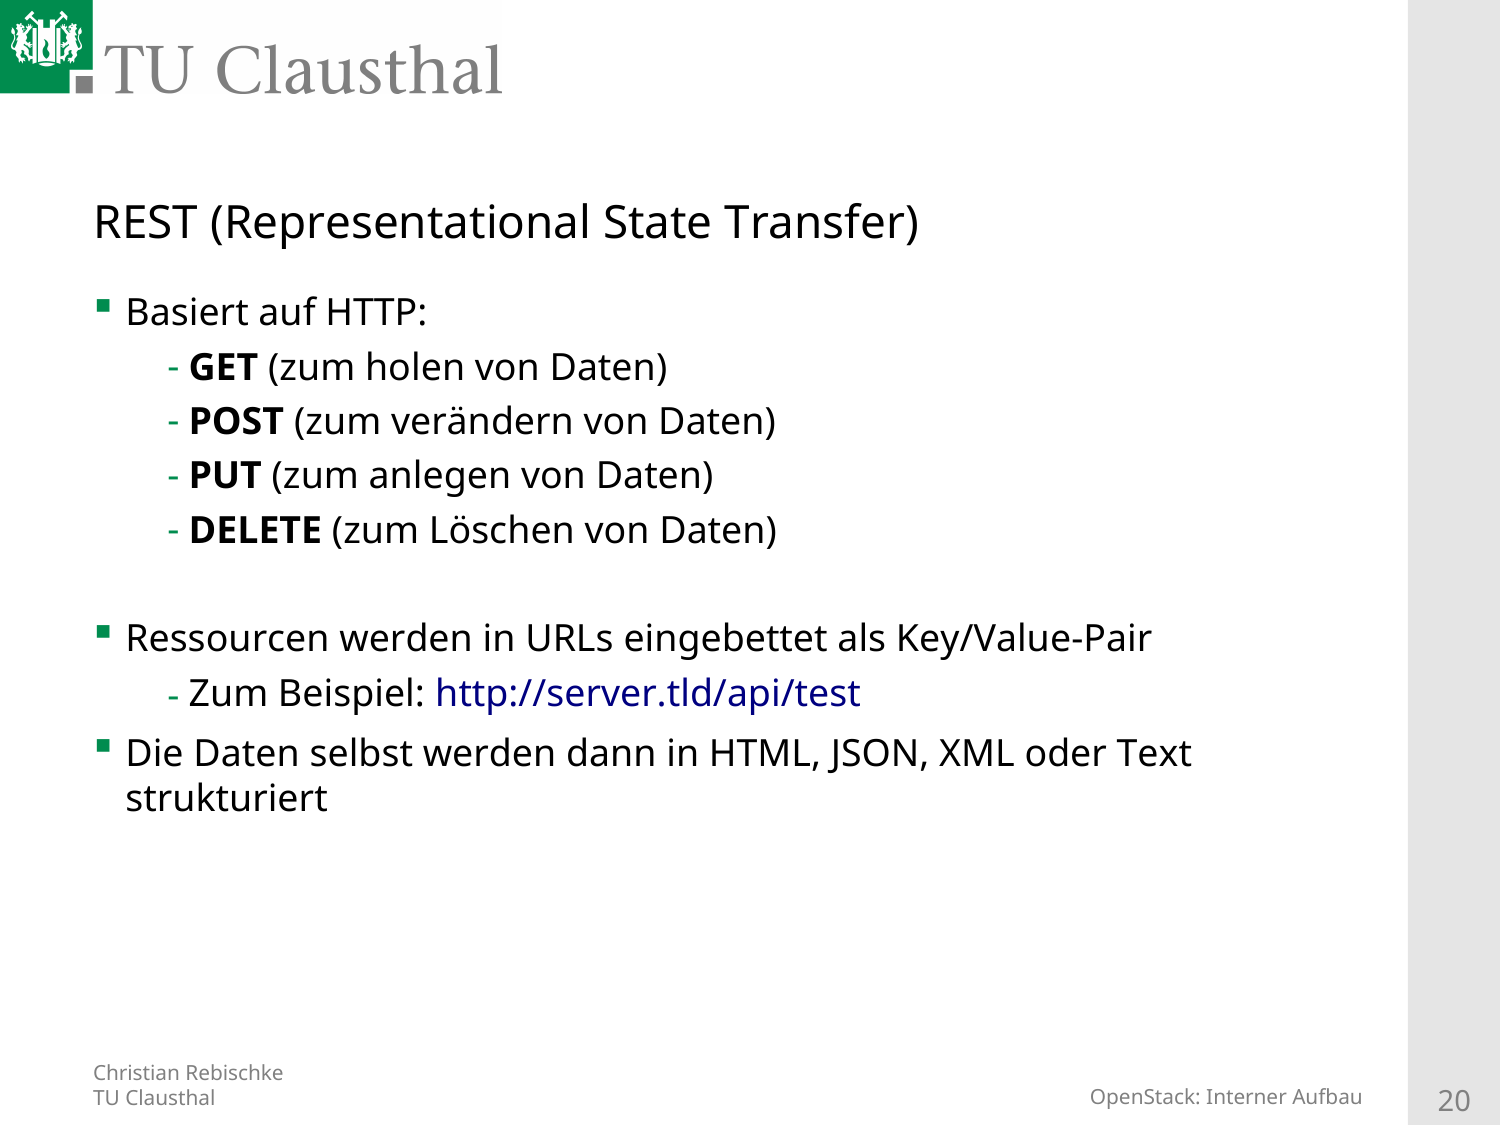

# REST (Representational State Transfer)
Basiert auf HTTP:
GET (zum holen von Daten)
POST (zum verändern von Daten)
PUT (zum anlegen von Daten)
DELETE (zum Löschen von Daten)
Ressourcen werden in URLs eingebettet als Key/Value-Pair
Zum Beispiel: http://server.tld/api/test
Die Daten selbst werden dann in HTML, JSON, XML oder Text strukturiert